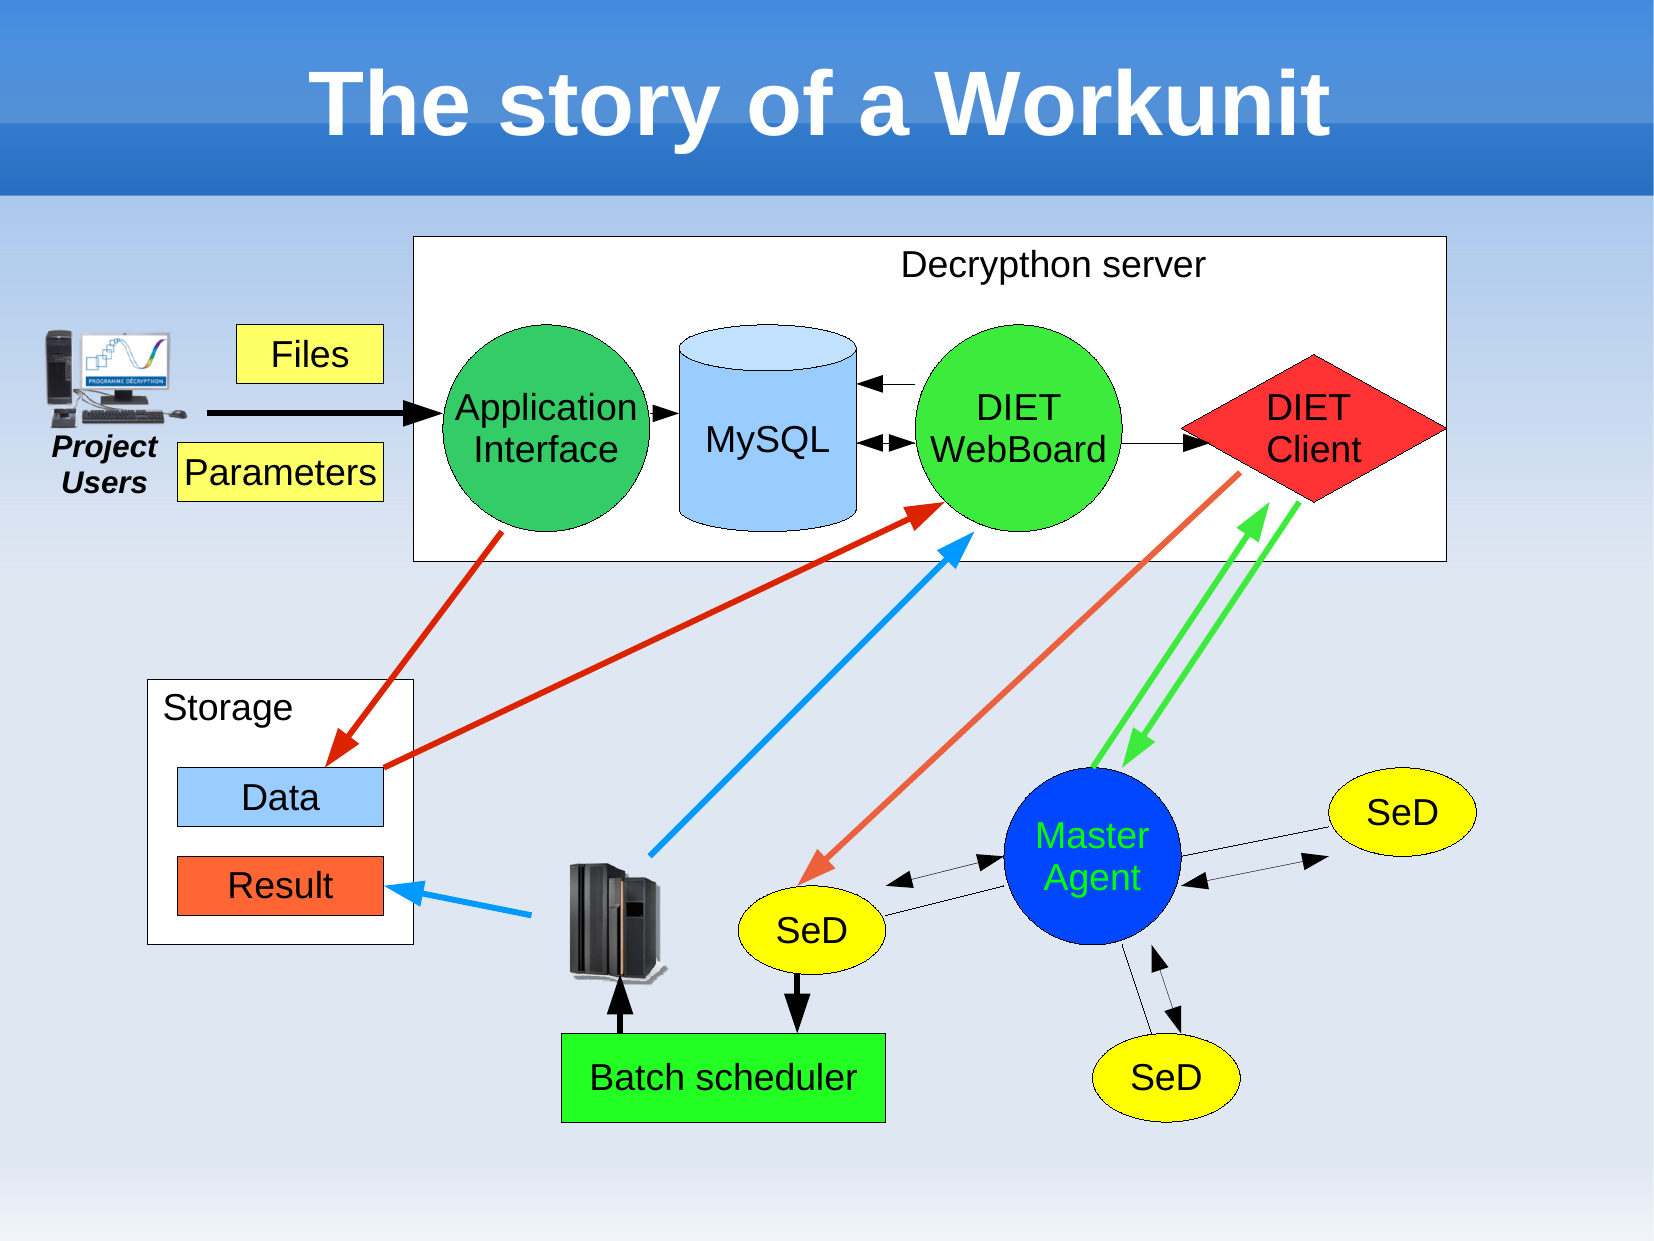

# The story of a Workunit
Decrypthon server
Project Users
Files
Parameters
Application
Interface
MySQL
DIET
WebBoard
DIET
Client
Storage
Data
Master
Agent
SeD
Result
Batch scheduler
SeD
SeD